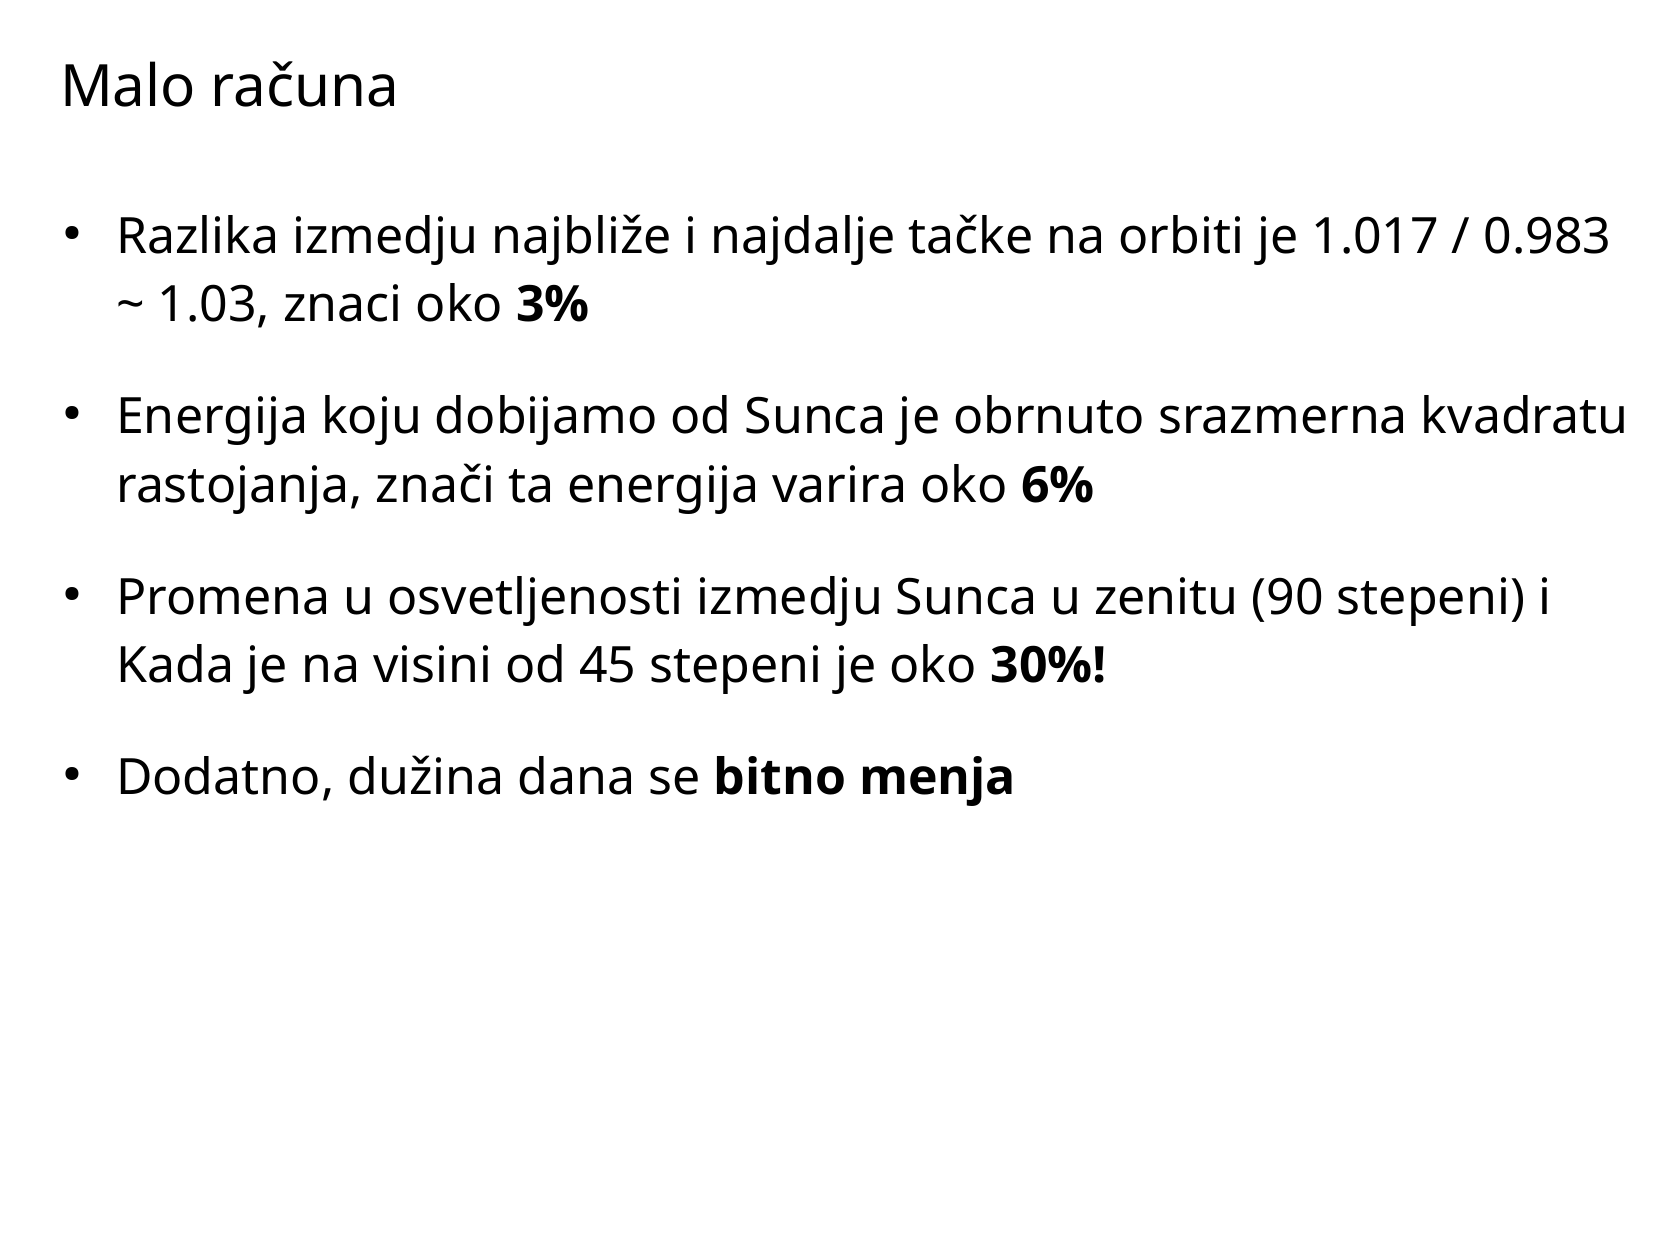

# Malo računa
Razlika izmedju najbliže i najdalje tačke na orbiti je 1.017 / 0.983 ~ 1.03, znaci oko 3%
Energija koju dobijamo od Sunca je obrnuto srazmerna kvadratu rastojanja, znači ta energija varira oko 6%
Promena u osvetljenosti izmedju Sunca u zenitu (90 stepeni) i Kada je na visini od 45 stepeni je oko 30%!
Dodatno, dužina dana se bitno menja